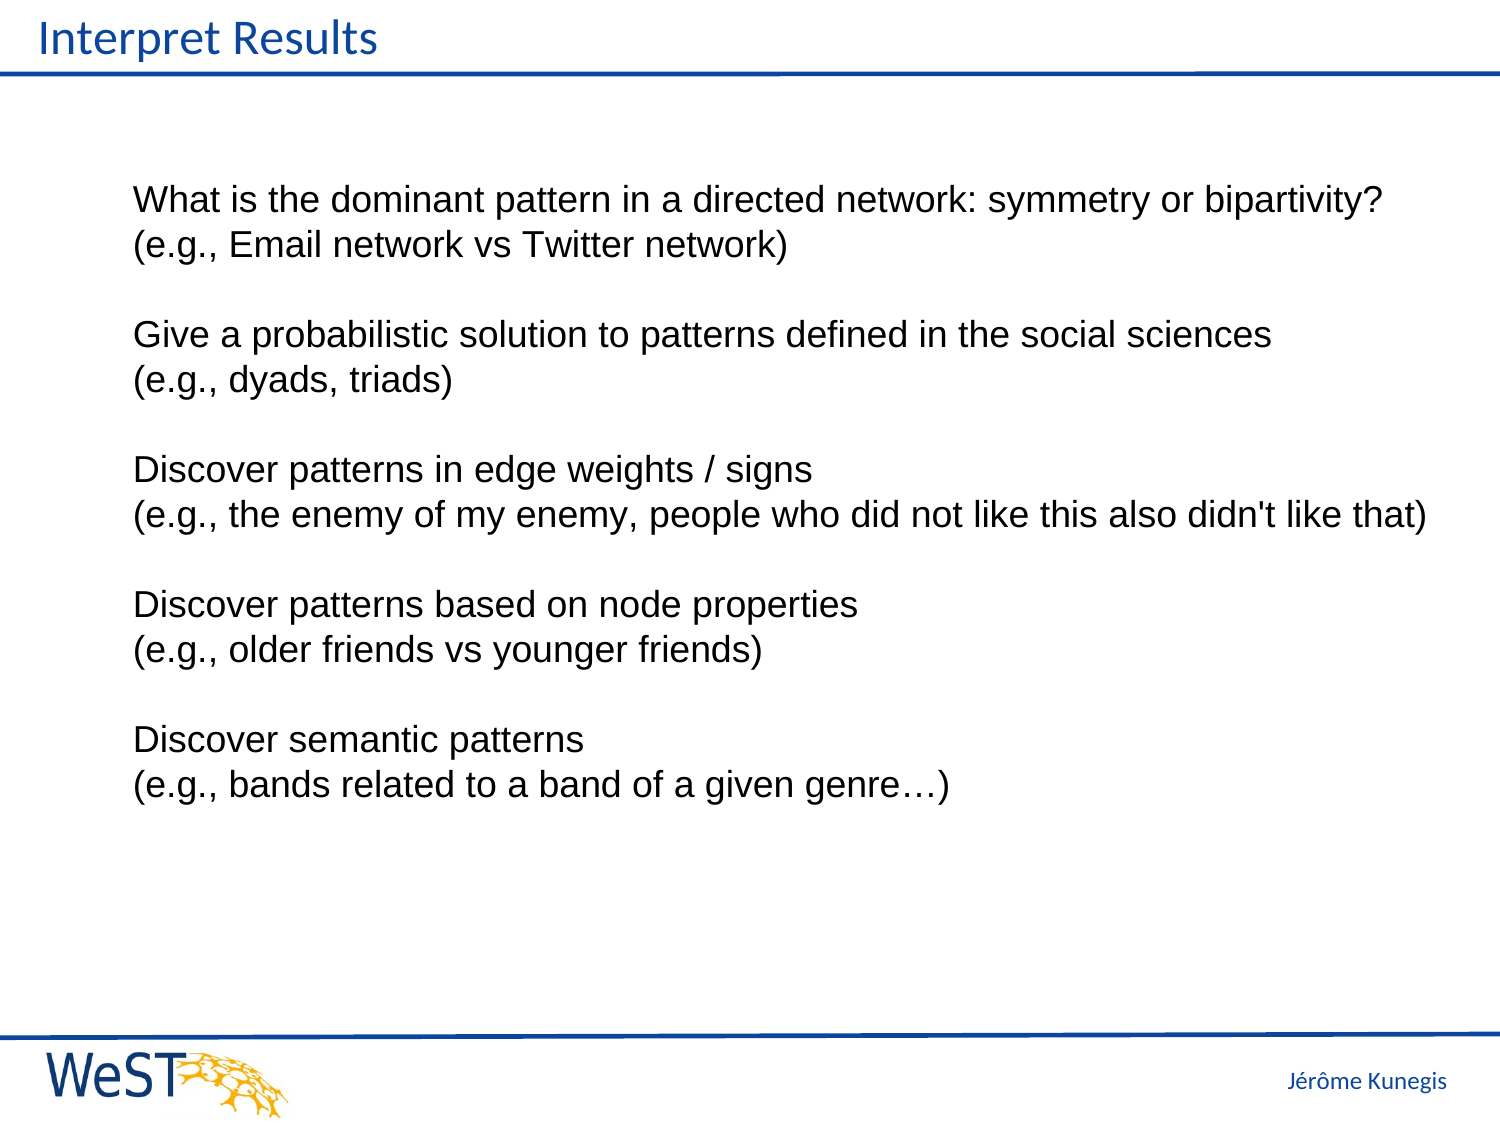

Interpret Results
What is the dominant pattern in a directed network: symmetry or bipartivity?
(e.g., Email network vs Twitter network)
Give a probabilistic solution to patterns defined in the social sciences
(e.g., dyads, triads)
Discover patterns in edge weights / signs
(e.g., the enemy of my enemy, people who did not like this also didn't like that)
Discover patterns based on node properties
(e.g., older friends vs younger friends)
Discover semantic patterns
(e.g., bands related to a band of a given genre…)